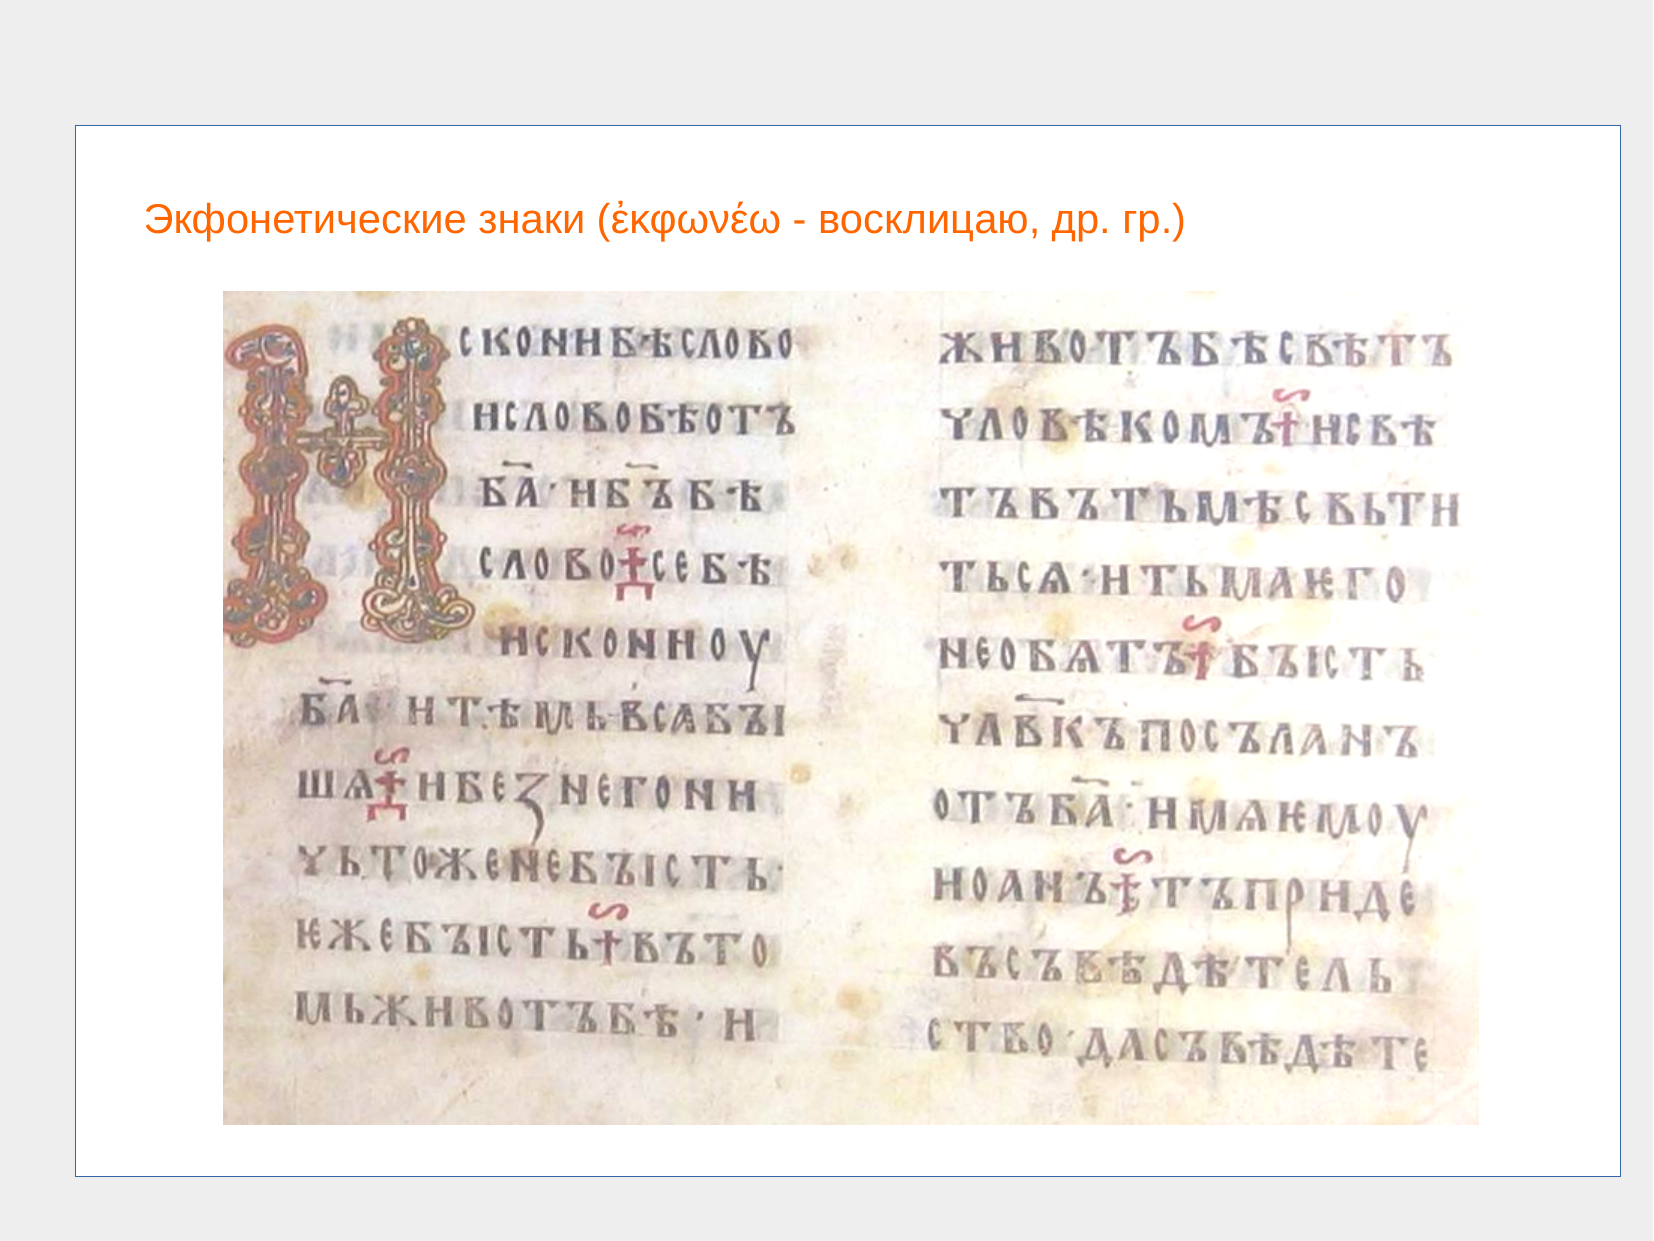

# Экфонетические знаки (ἐκφωνέω - восклицаю, др. гр.)